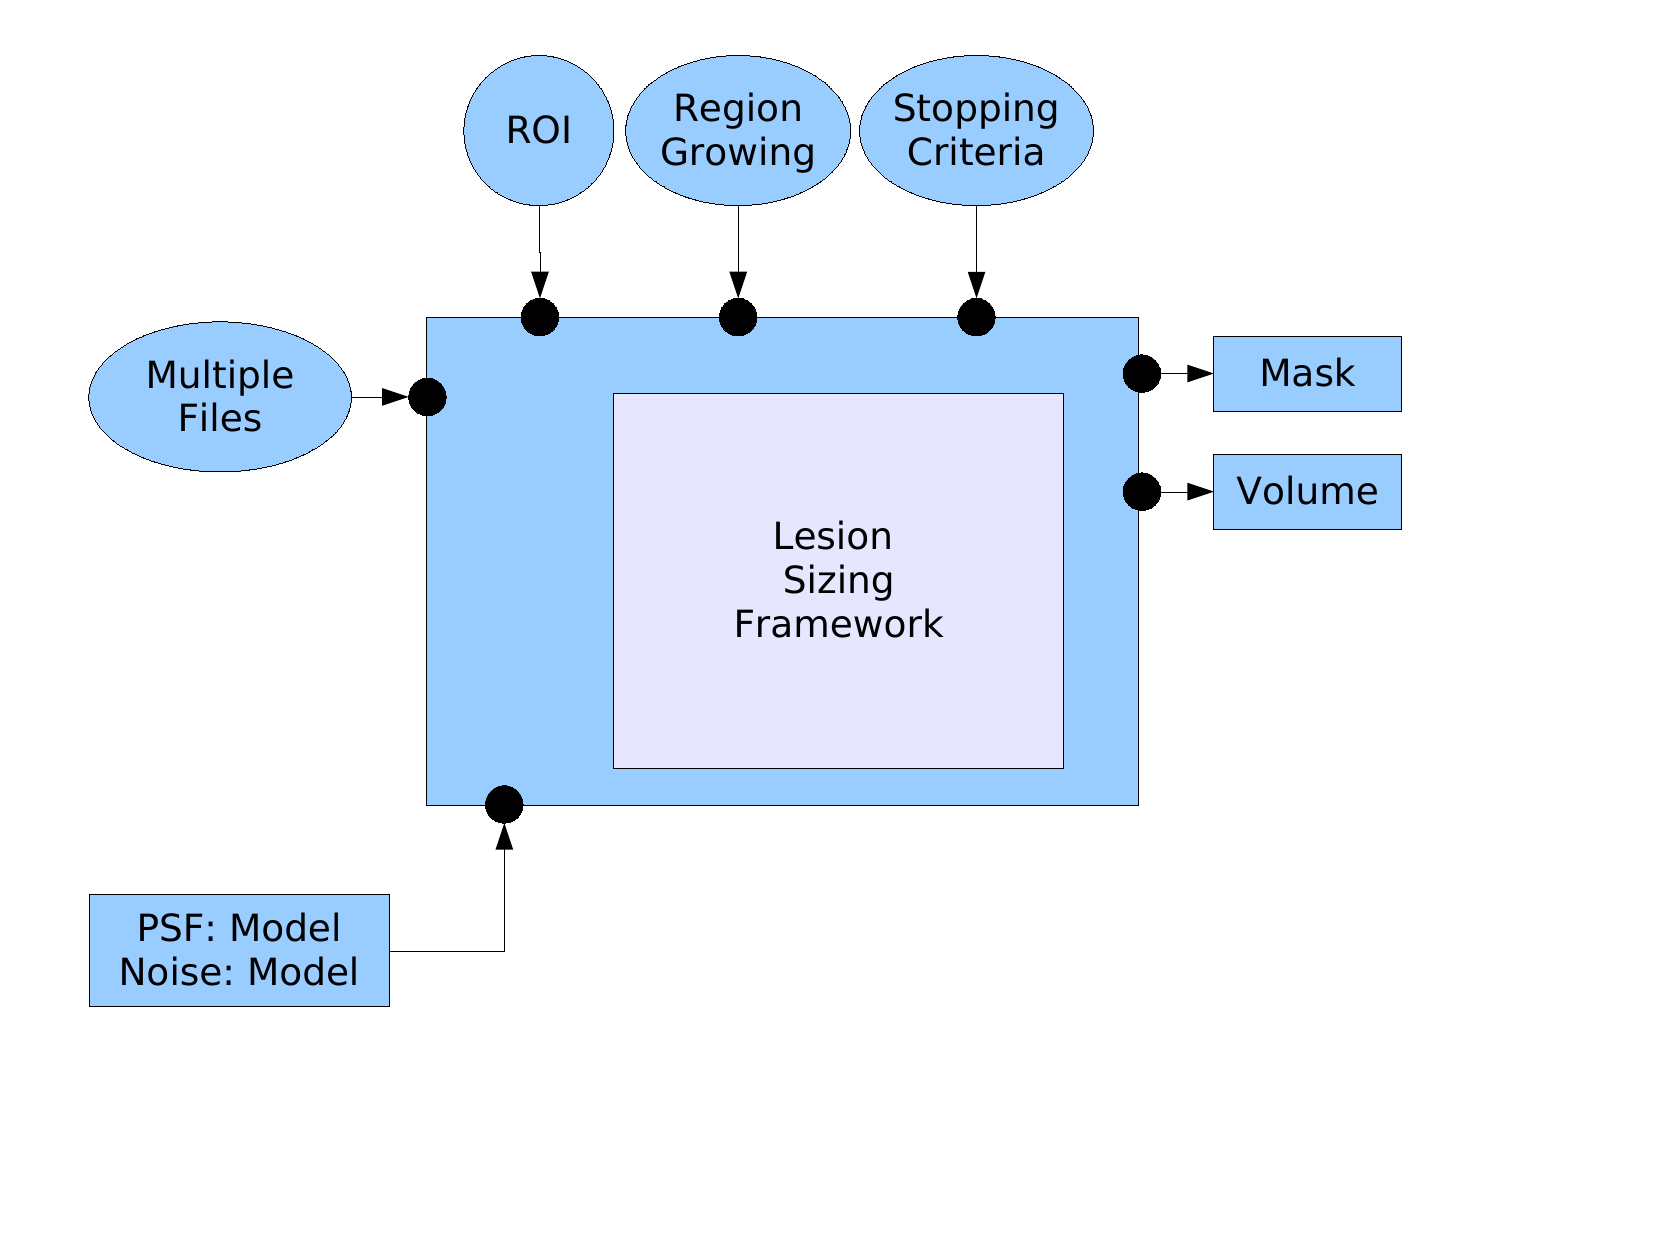

ROI
Region
Growing
Stopping
Criteria
Multiple
Files
Mask
Lesion
Sizing
Framework
Volume
PSF: Model
Noise: Model